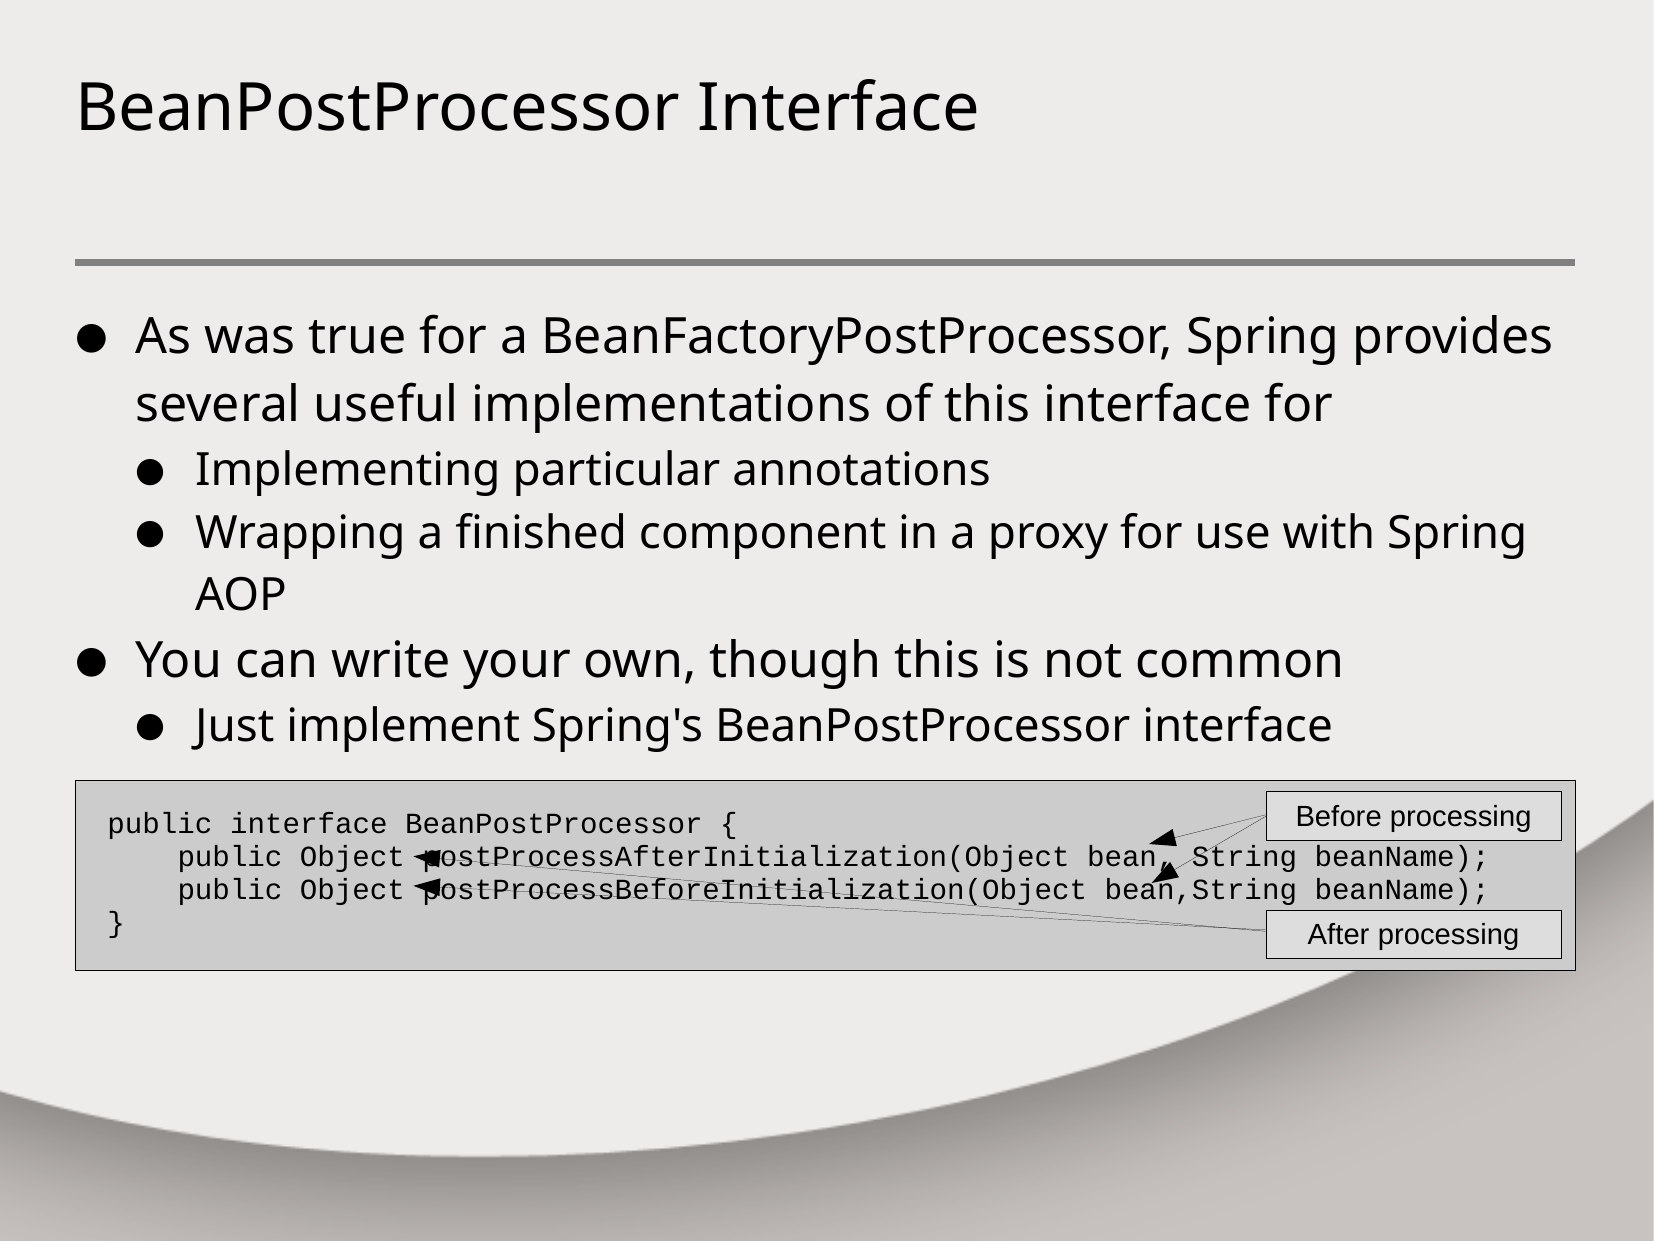

# BeanPostProcessor Interface
As was true for a BeanFactoryPostProcessor, Spring provides several useful implementations of this interface for
Implementing particular annotations
Wrapping a finished component in a proxy for use with Spring AOP
You can write your own, though this is not common
Just implement Spring's BeanPostProcessor interface
public interface BeanPostProcessor {
 public Object postProcessAfterInitialization(Object bean, String beanName);
 public Object postProcessBeforeInitialization(Object bean,String beanName);
}
Before processing
After processing